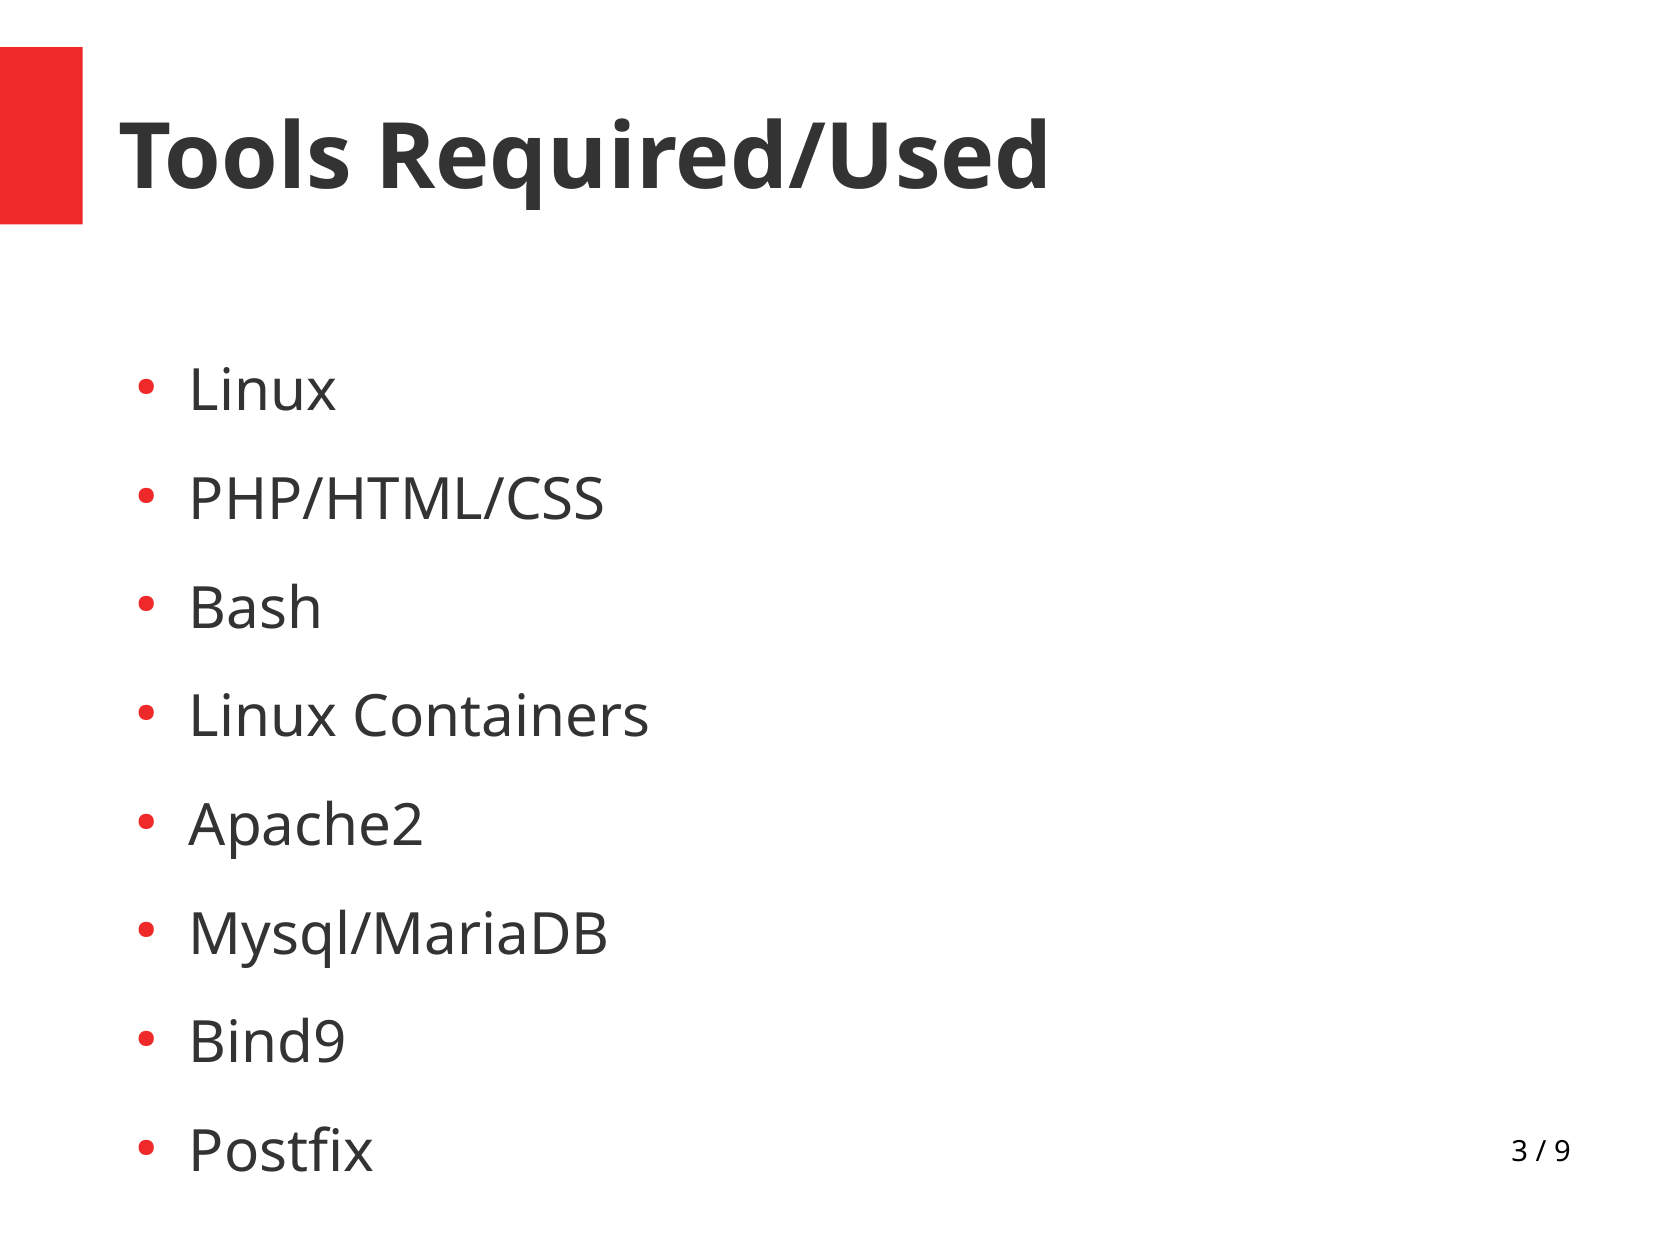

# Tools Required/Used
Linux
PHP/HTML/CSS
Bash
Linux Containers
Apache2
Mysql/MariaDB
Bind9
Postfix
3